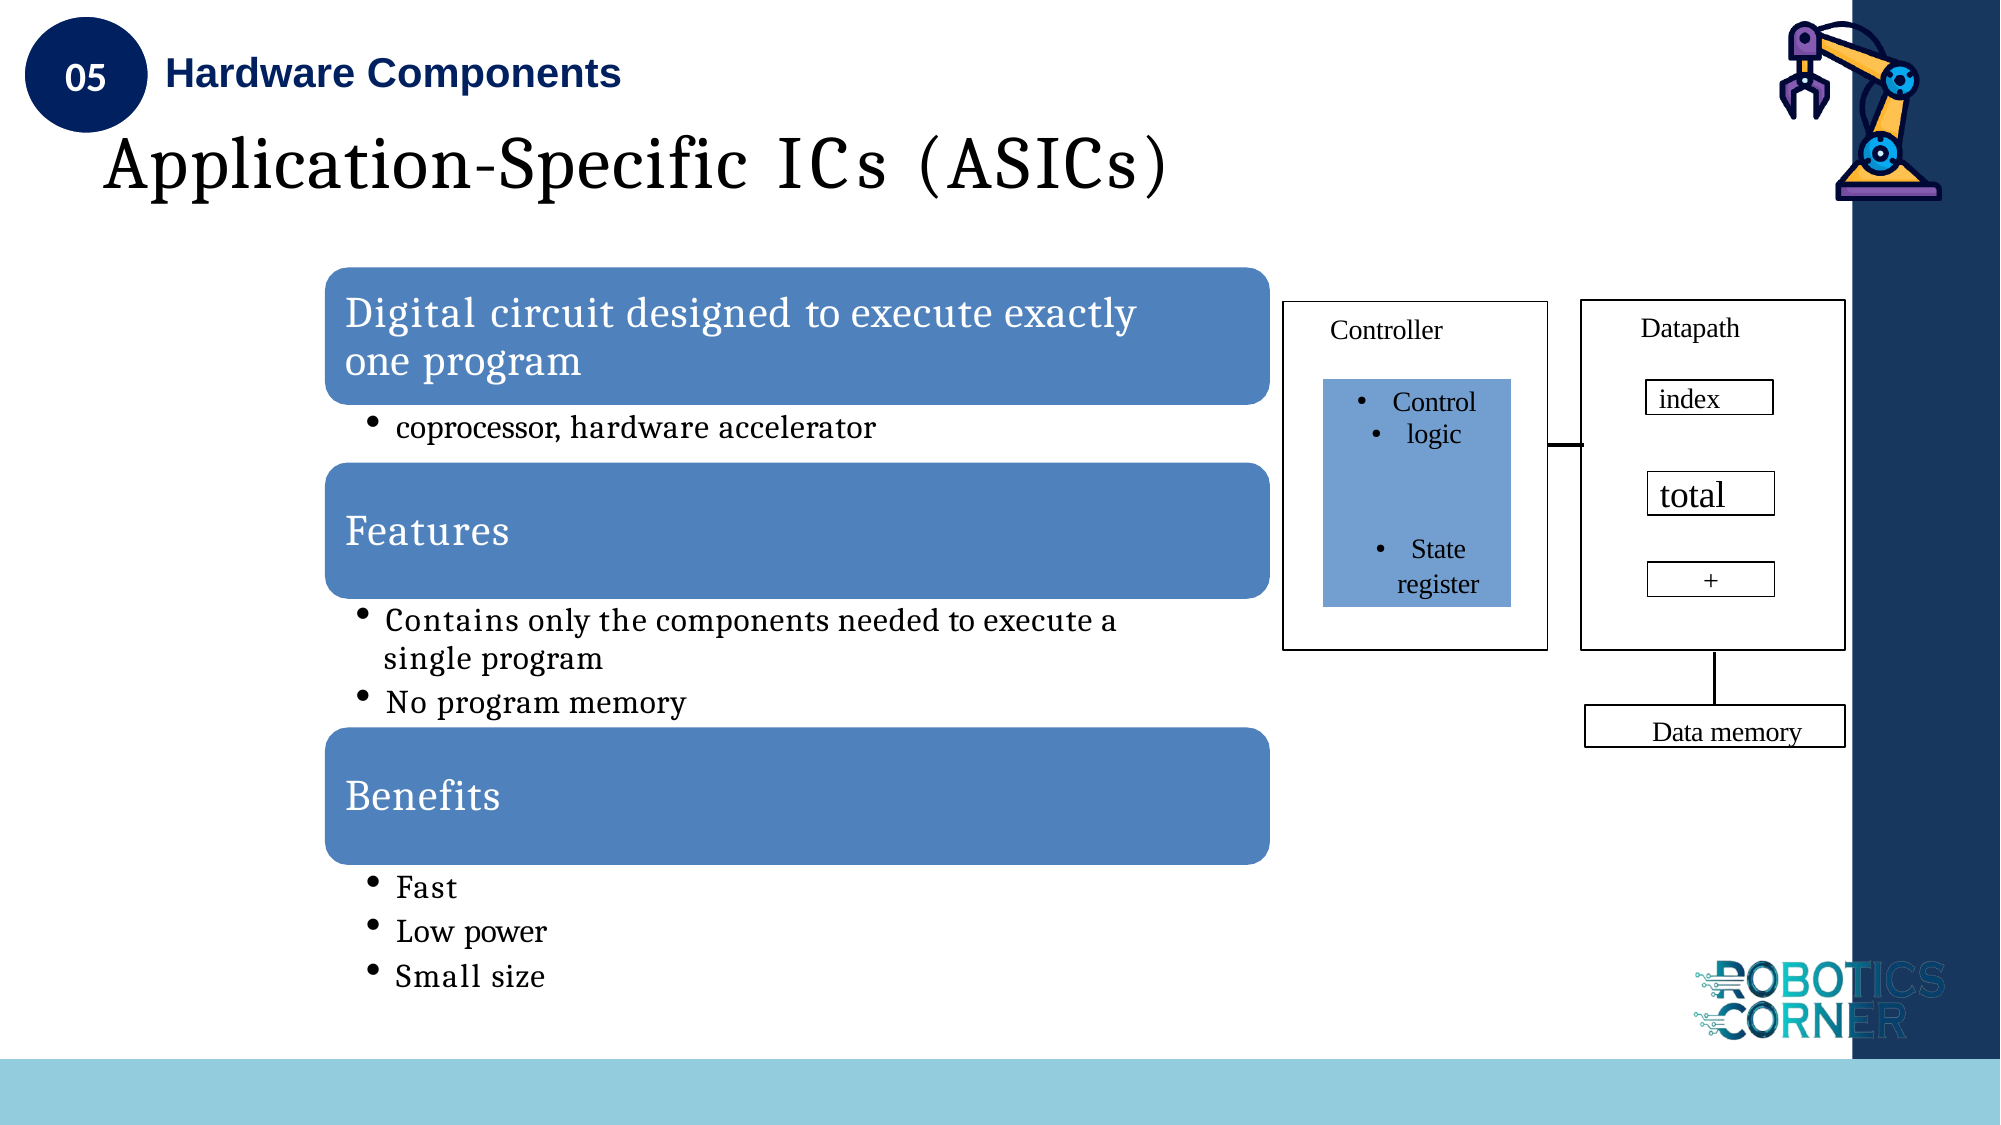

05
Hardware Components
Application-Specific ICs (ASICs)
Digital circuit designed to execute exactly one program
coprocessor, hardware accelerator
Datapath
Controller
| Control logic | |
| --- | --- |
| | |
| State register | |
index
total
Features
+
Contains only the components needed to execute a
single program
No program memory
Data memory
Benefits
Fast
Low power
Small size